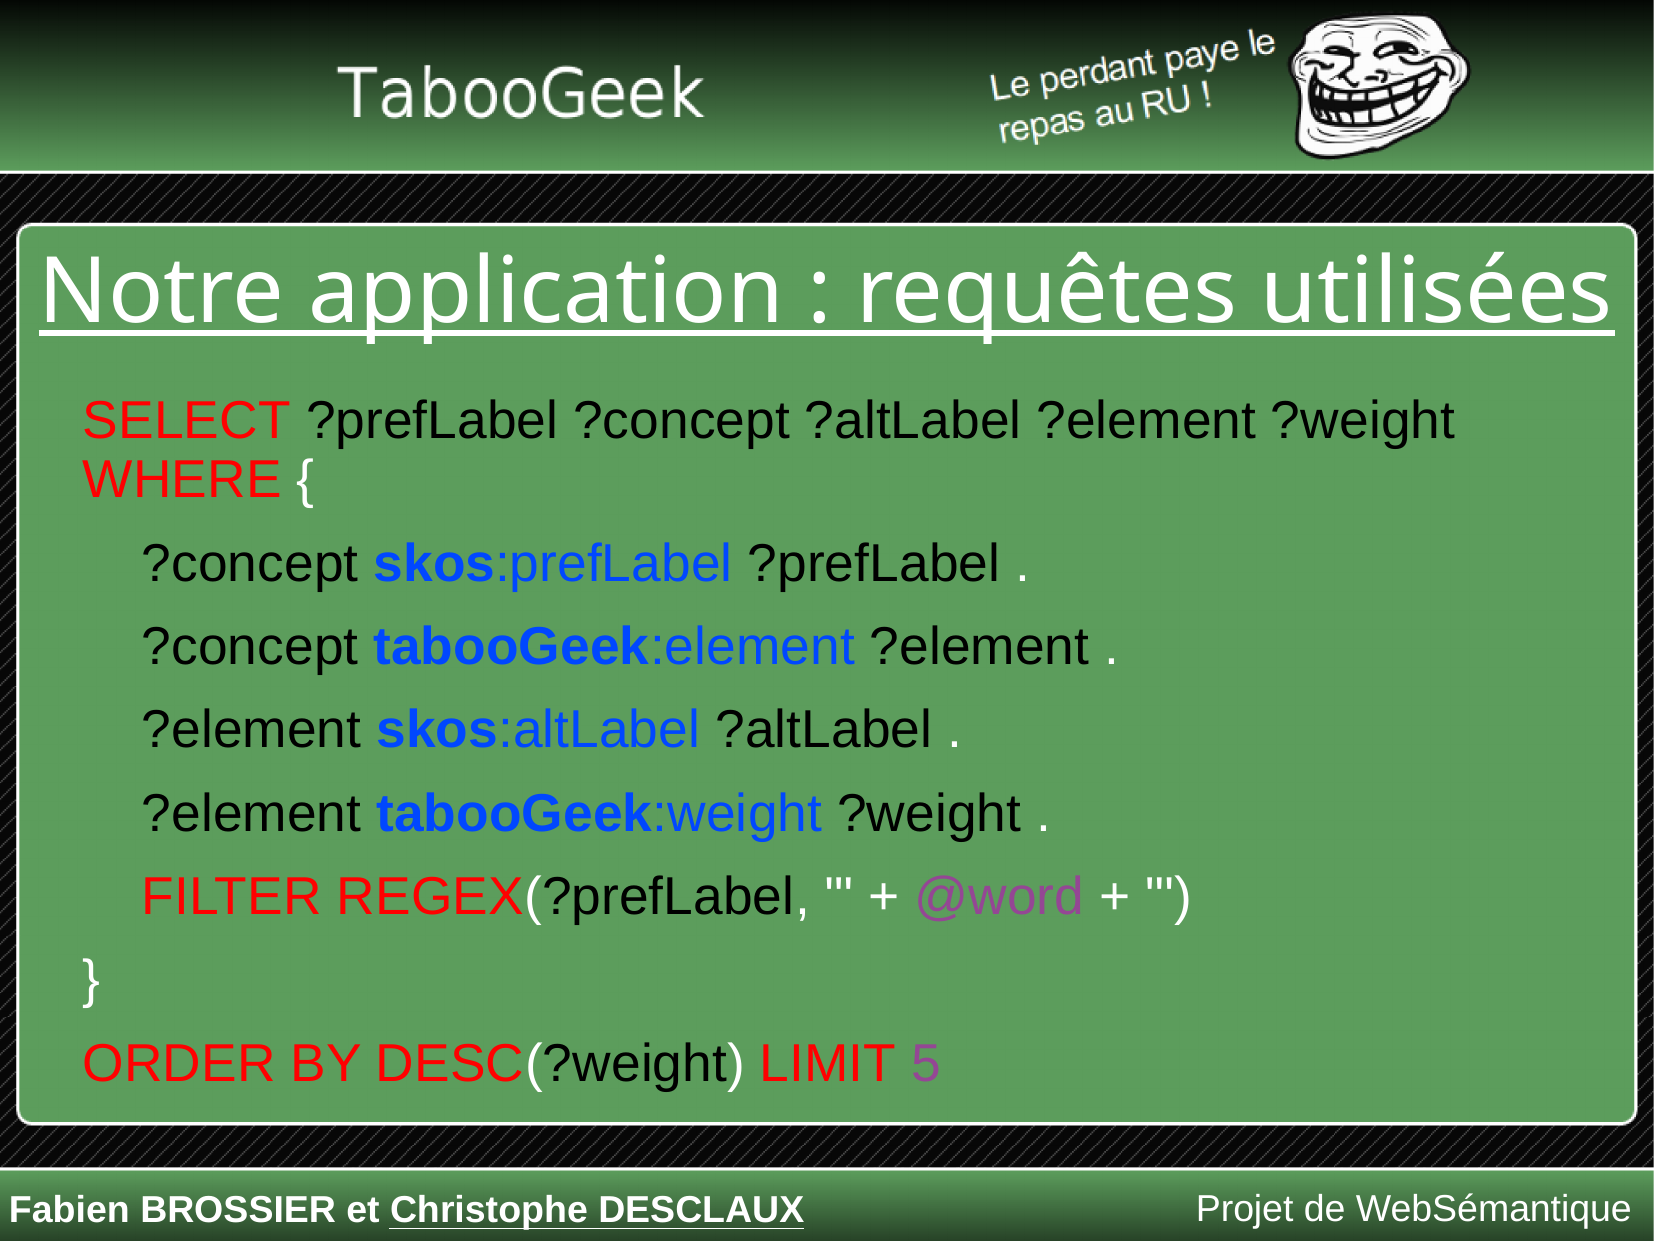

# Notre application : requêtes utilisées
SELECT ?prefLabel ?concept ?altLabel ?element ?weight WHERE {
 ?concept skos:prefLabel ?prefLabel .
 ?concept tabooGeek:element ?element .
 ?element skos:altLabel ?altLabel .
 ?element tabooGeek:weight ?weight .
 FILTER REGEX(?prefLabel, '" + @word + "')
}
ORDER BY DESC(?weight) LIMIT 5